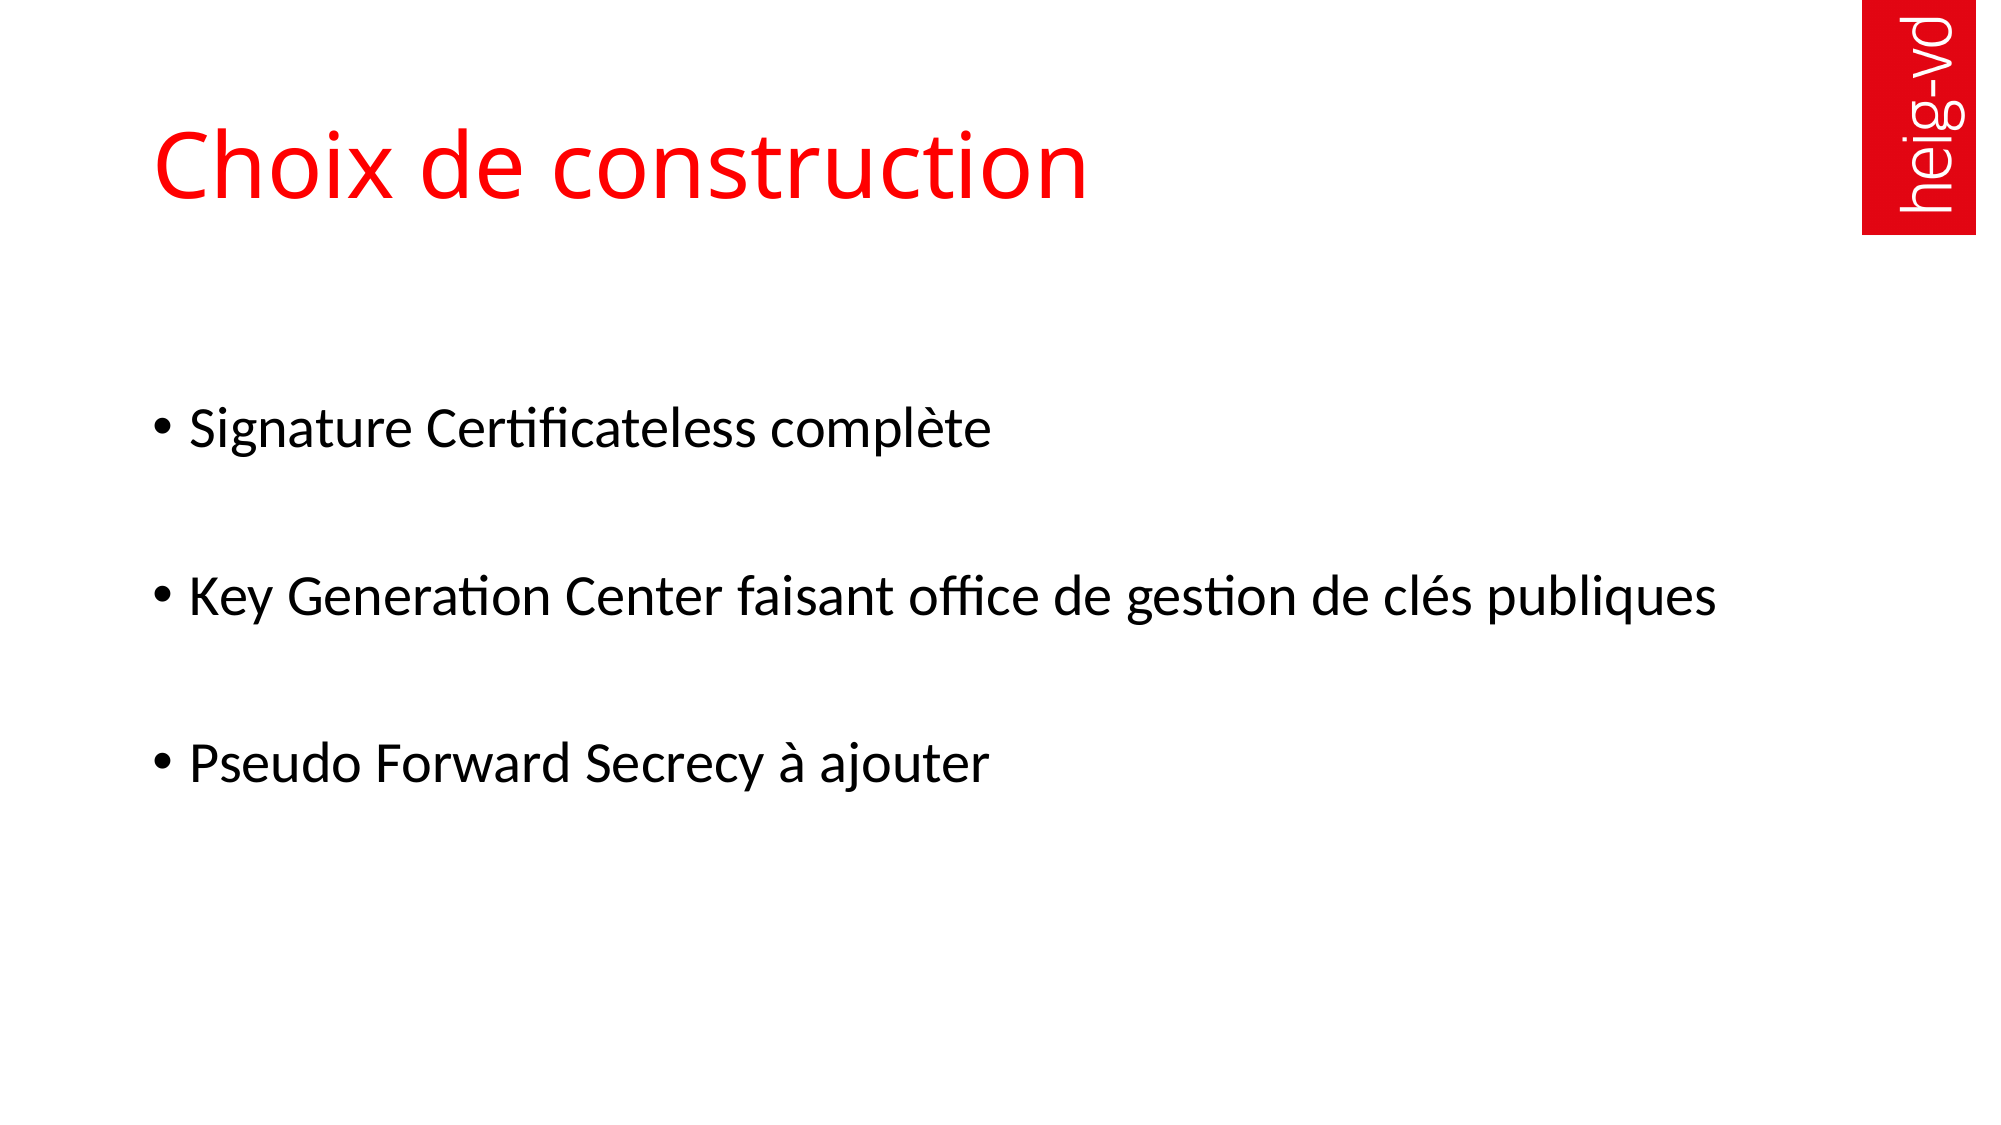

# Choix de construction
Signature Certificateless complète
Key Generation Center faisant office de gestion de clés publiques
Pseudo Forward Secrecy à ajouter